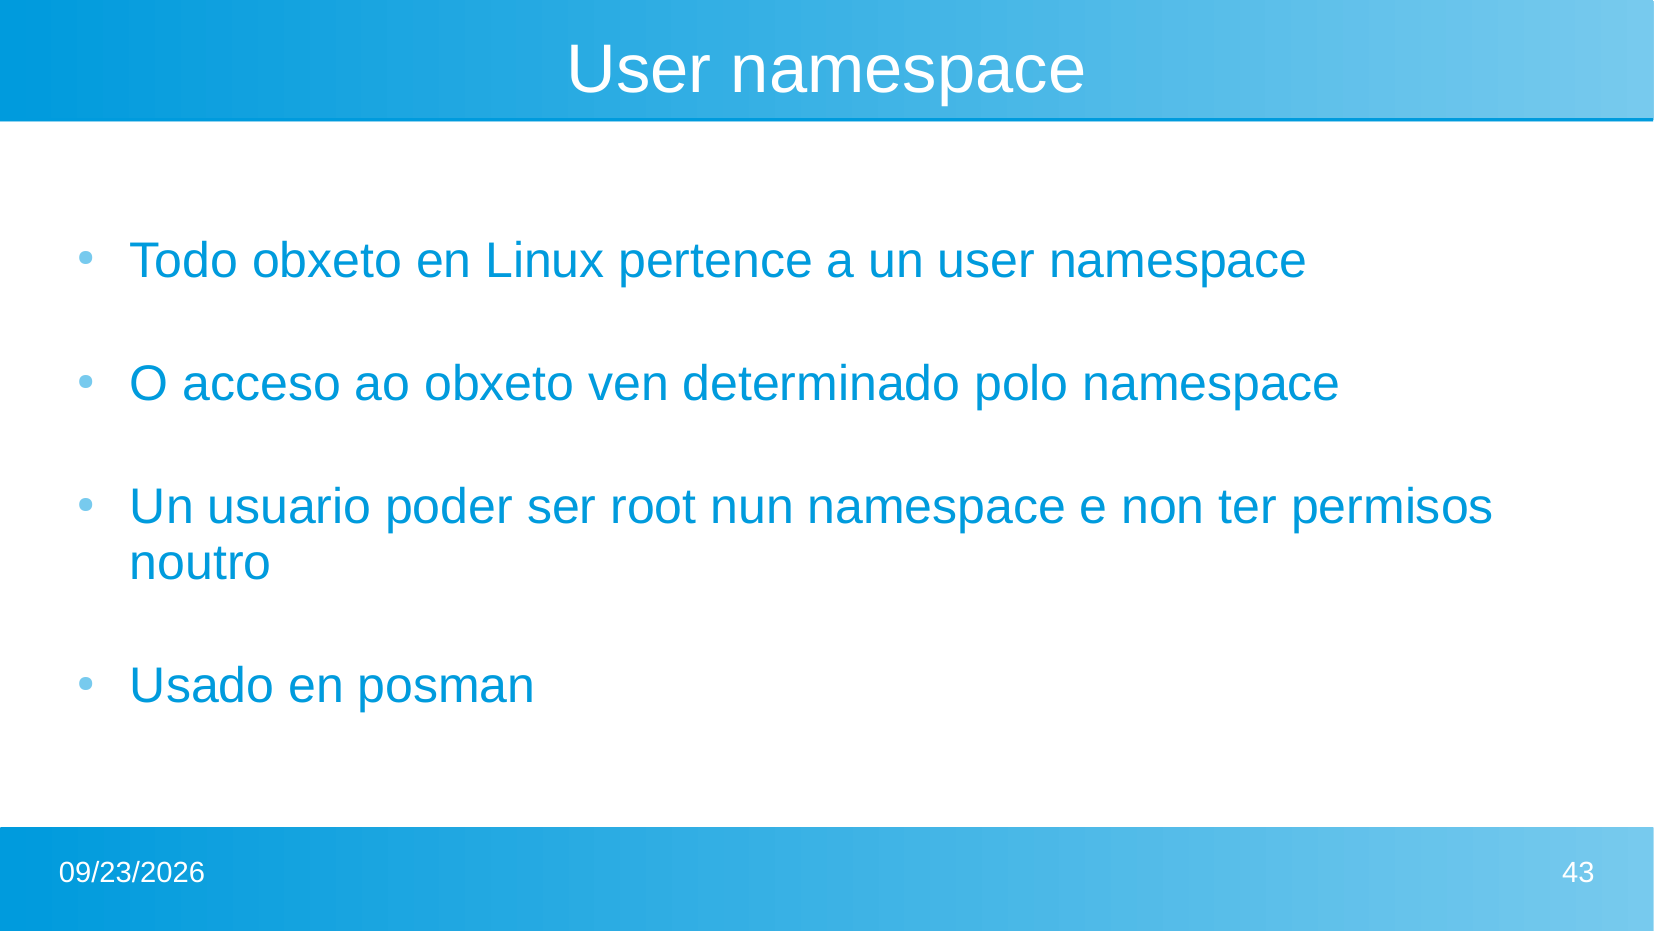

# User namespace
Todo obxeto en Linux pertence a un user namespace
O acceso ao obxeto ven determinado polo namespace
Un usuario poder ser root nun namespace e non ter permisos noutro
Usado en posman
43